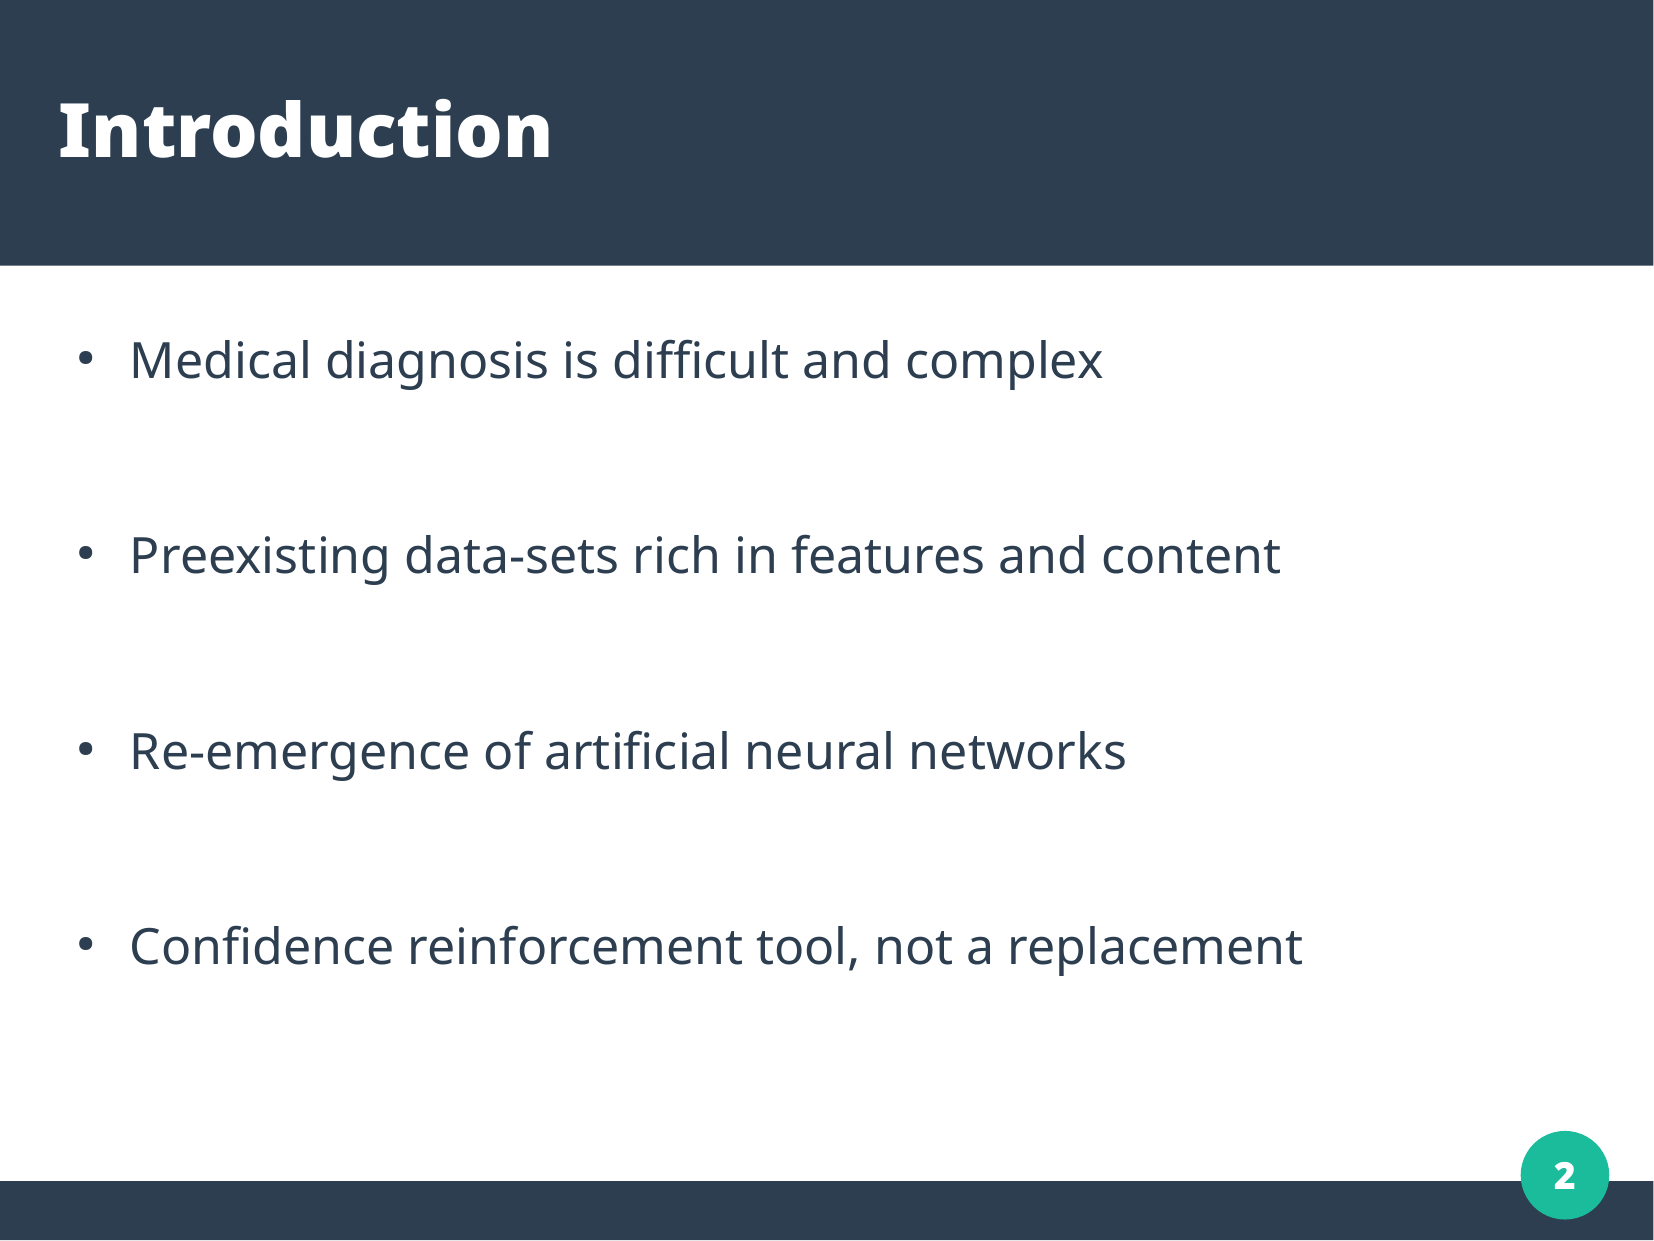

# Introduction
Medical diagnosis is difficult and complex
Preexisting data-sets rich in features and content
Re-emergence of artificial neural networks
Confidence reinforcement tool, not a replacement
2